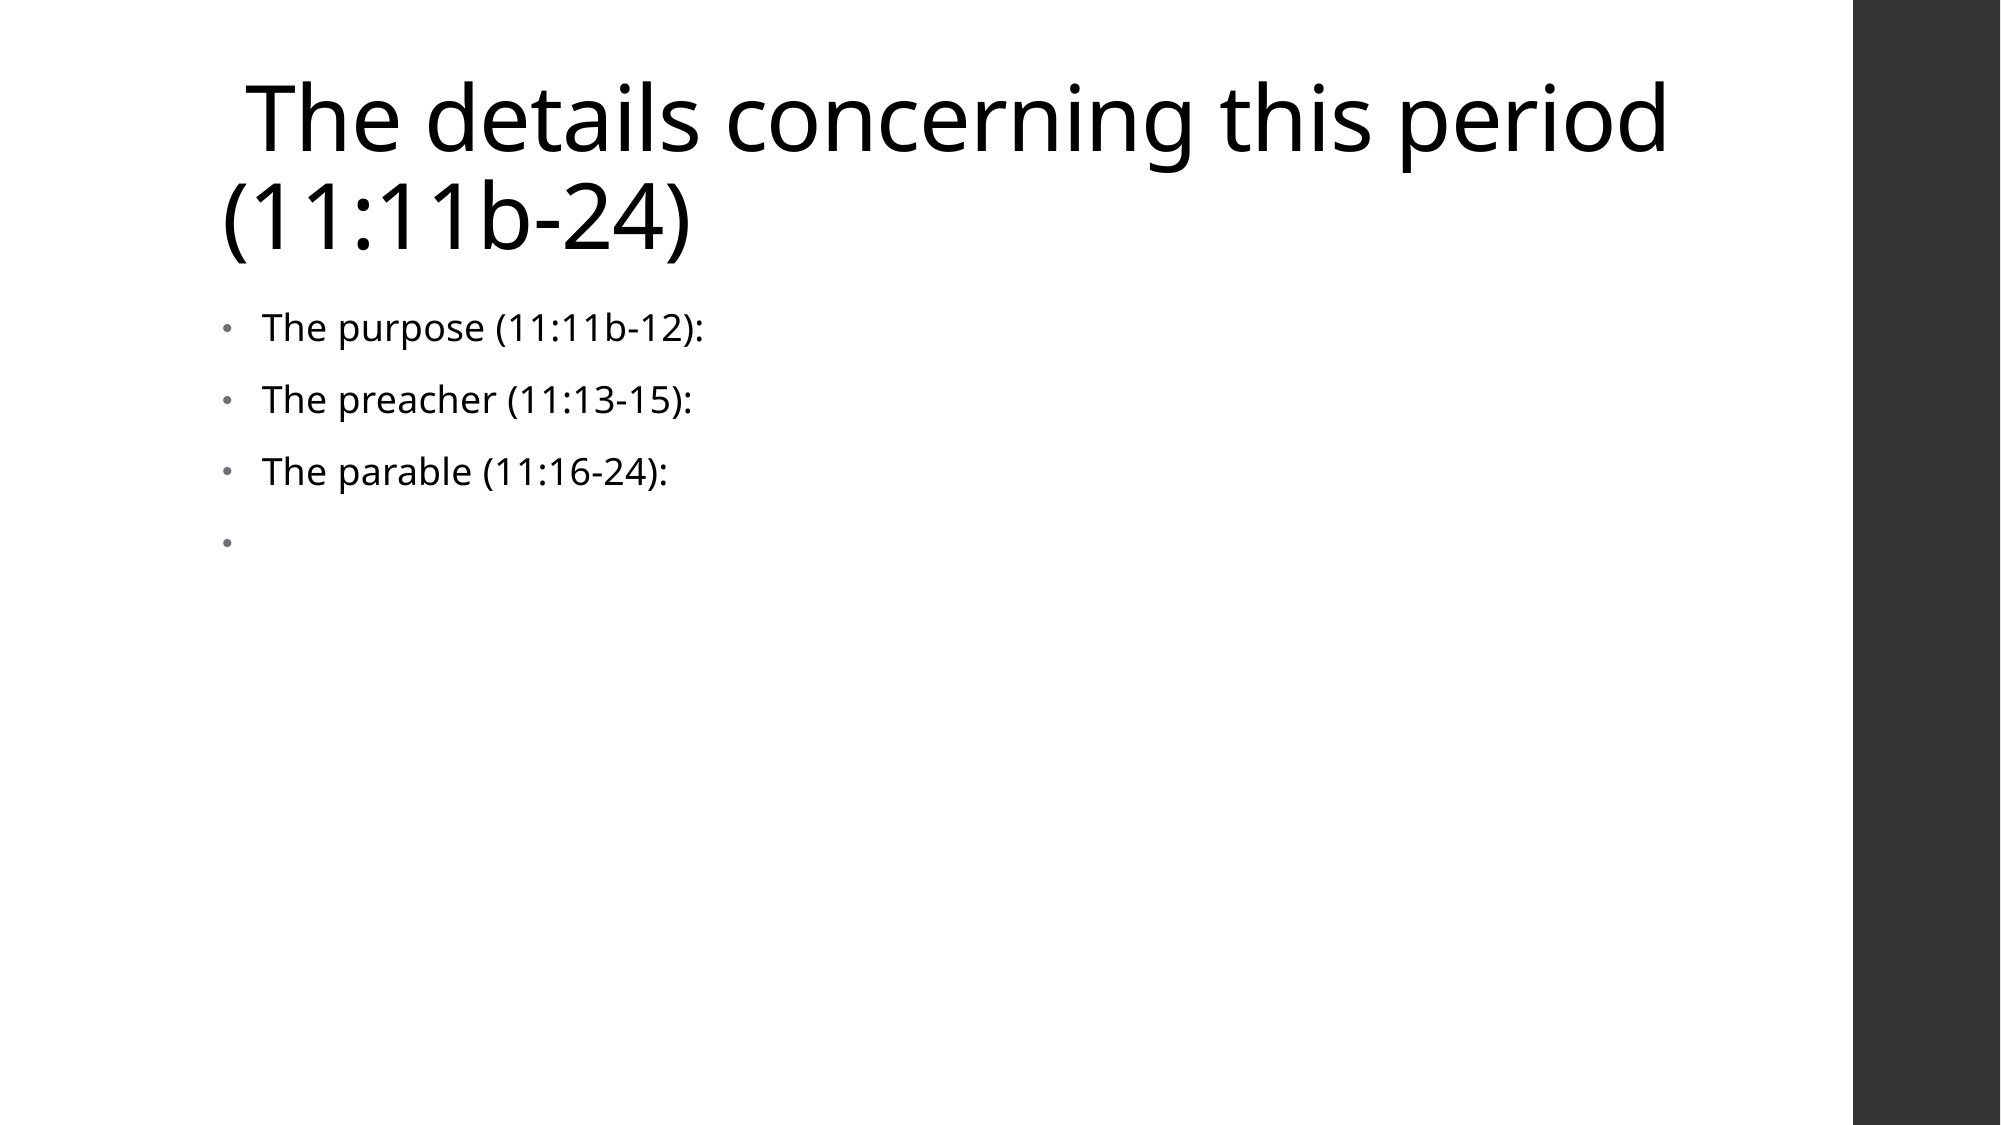

# The details concerning this period (11:11b-24)
 The purpose (11:11b-12):
 The preacher (11:13-15):
 The parable (11:16-24):